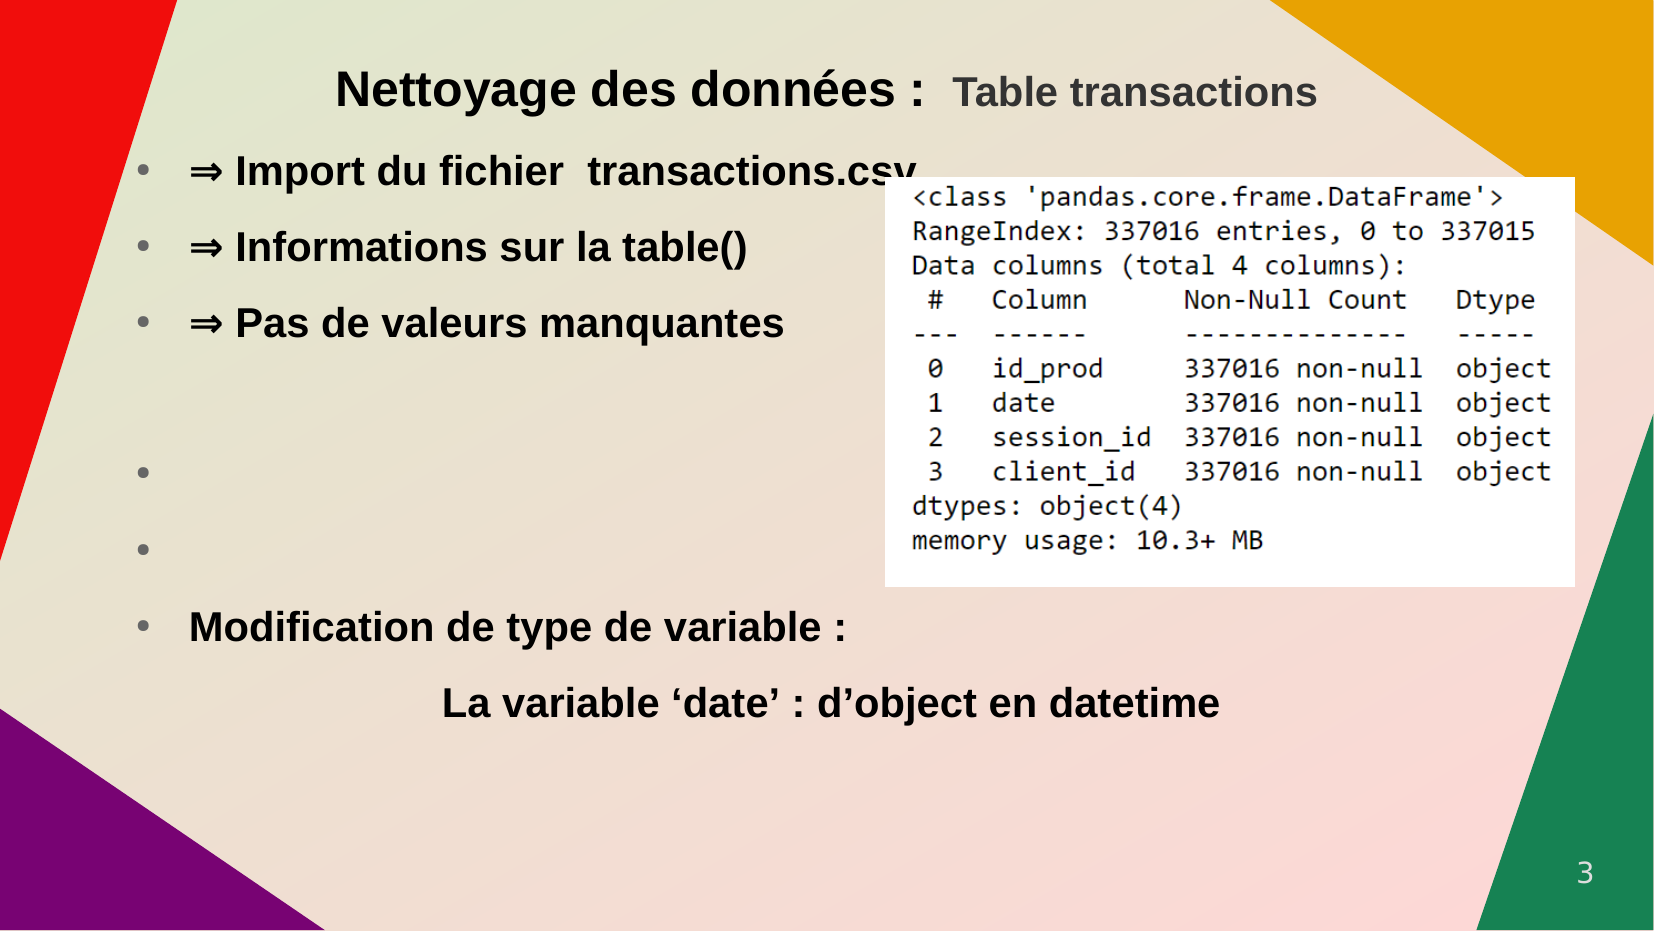

# Nettoyage des données : Table transactions
⇒ Import du fichier transactions.csv
⇒ Informations sur la table()
⇒ Pas de valeurs manquantes
Modification de type de variable :
 La variable ‘date’ : d’object en datetime
3